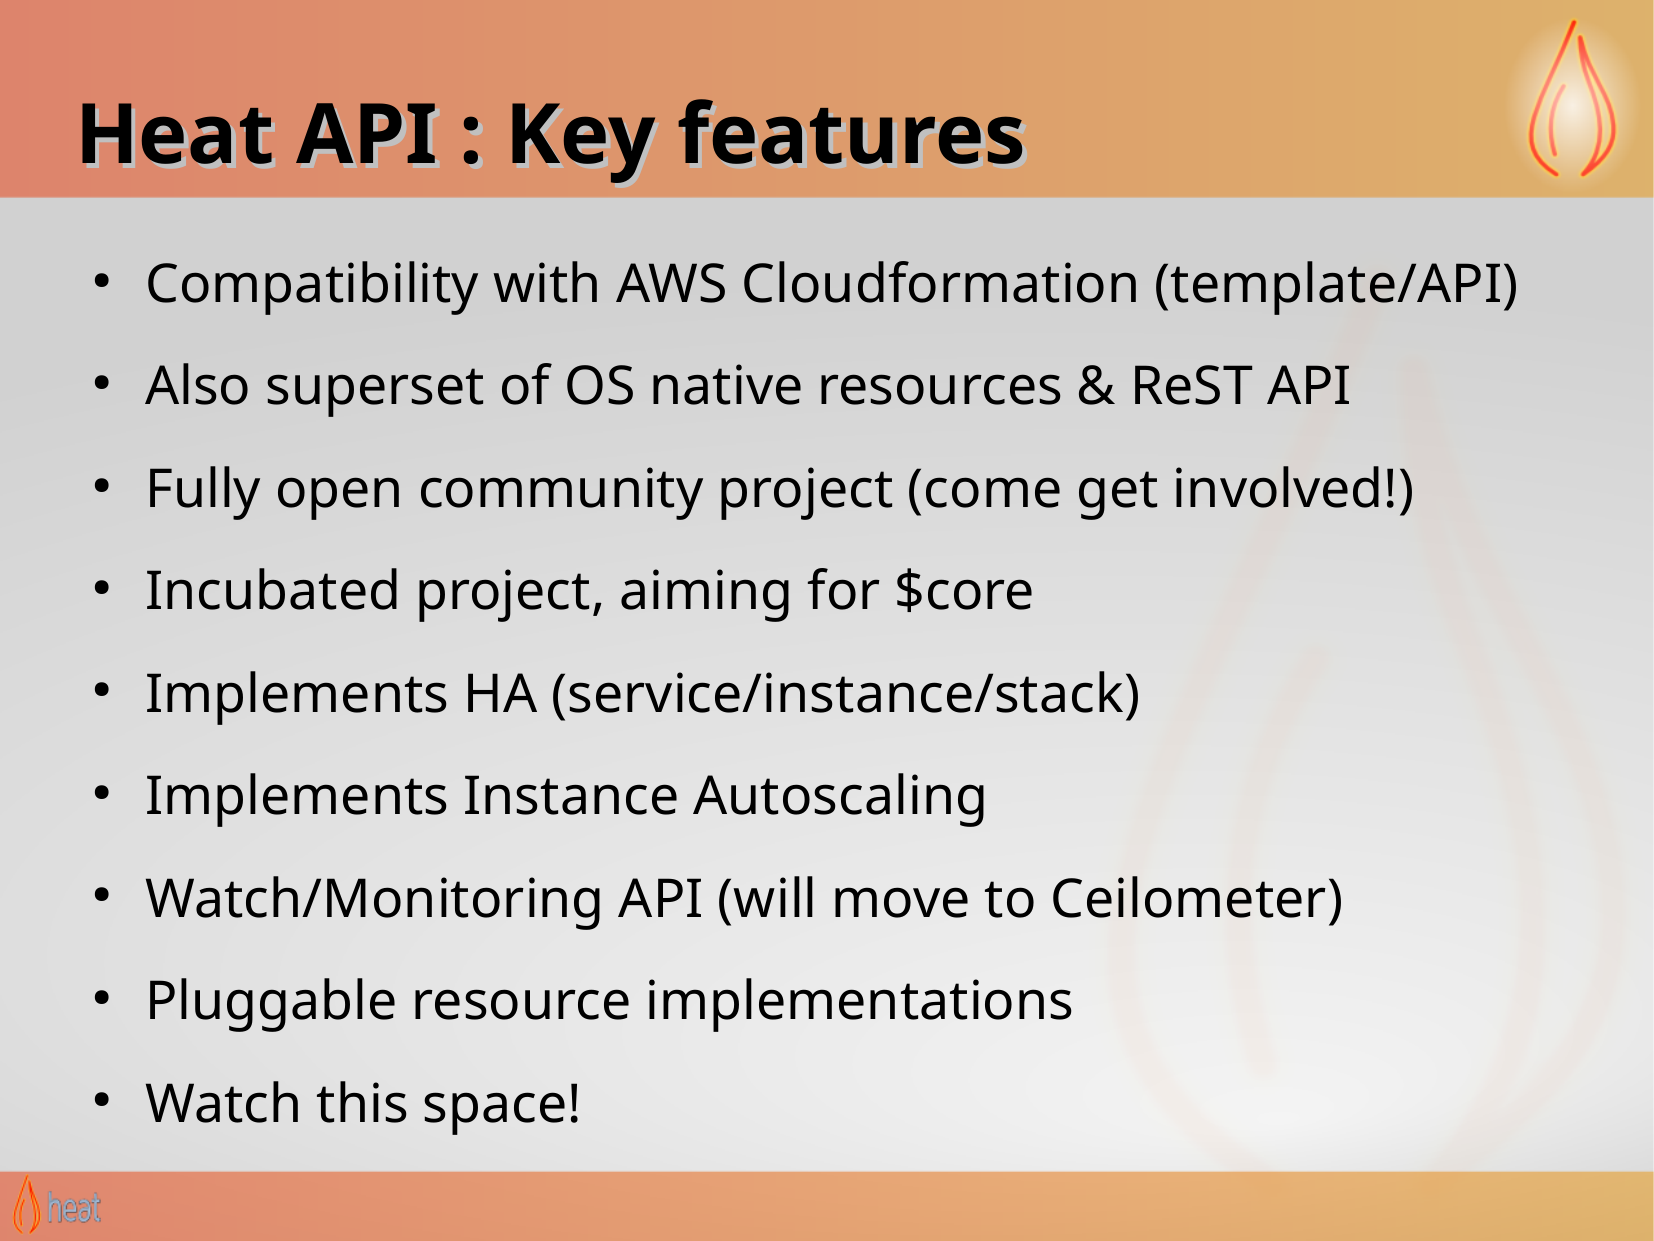

# Heat API : Key features
Compatibility with AWS Cloudformation (template/API)
Also superset of OS native resources & ReST API
Fully open community project (come get involved!)
Incubated project, aiming for $core
Implements HA (service/instance/stack)
Implements Instance Autoscaling
Watch/Monitoring API (will move to Ceilometer)
Pluggable resource implementations
Watch this space!